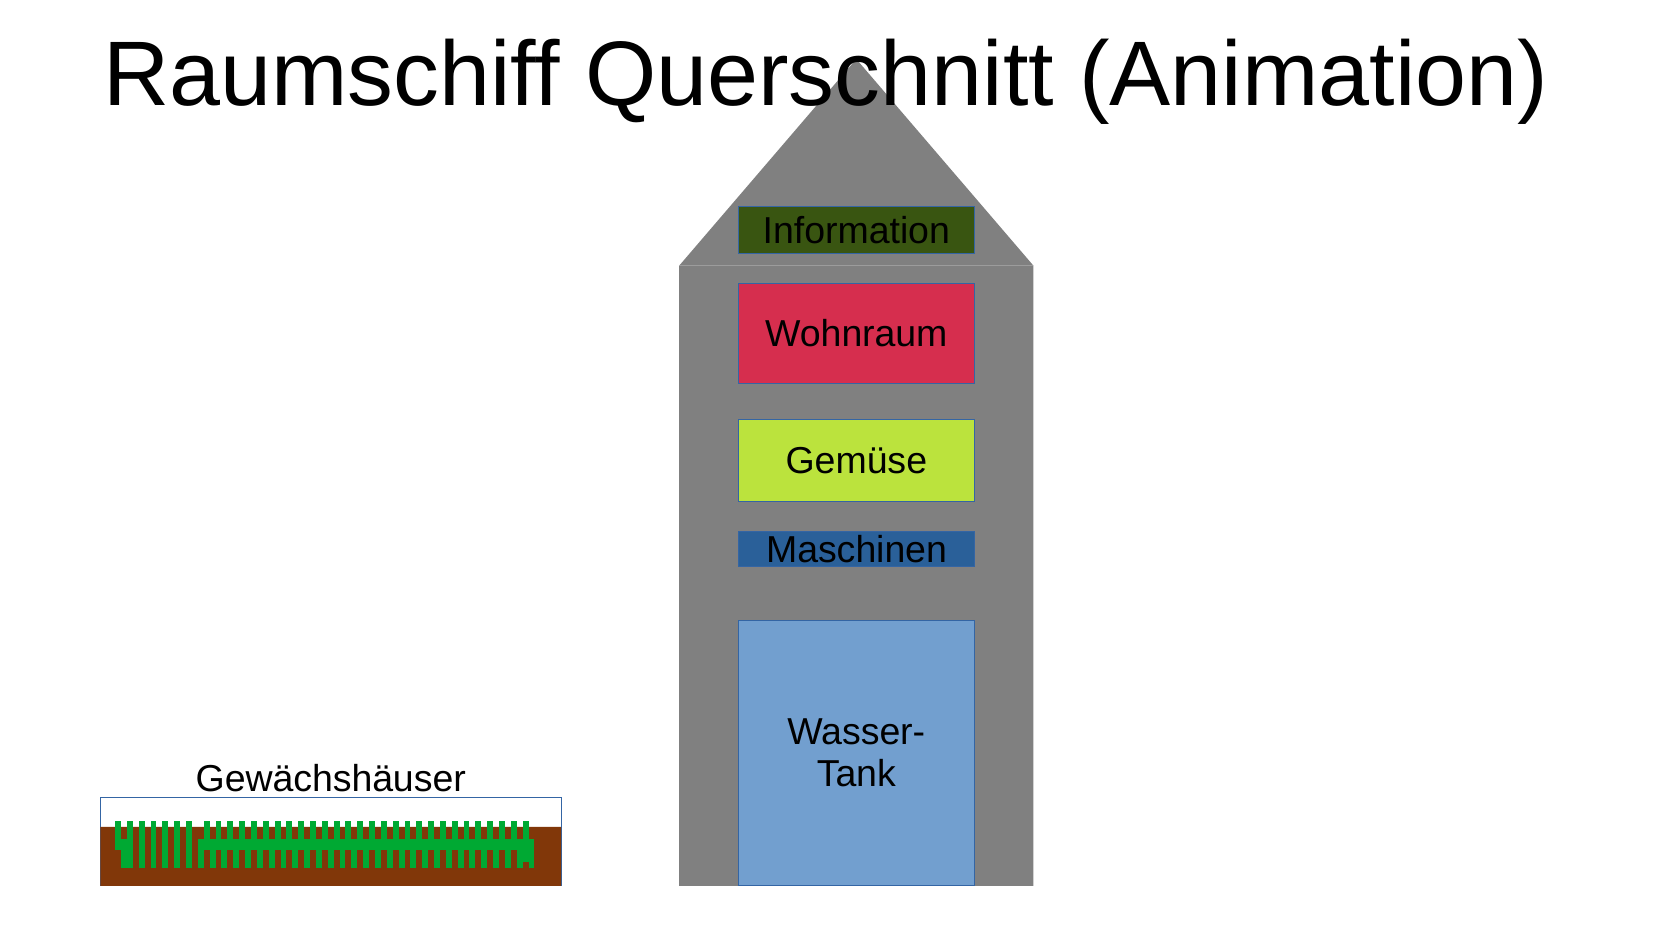

# Raumschiff Querschnitt (Animation)
Information
Wohnraum
Gemüse
Maschinen
Wasser-
Tank
Gewächshäuser